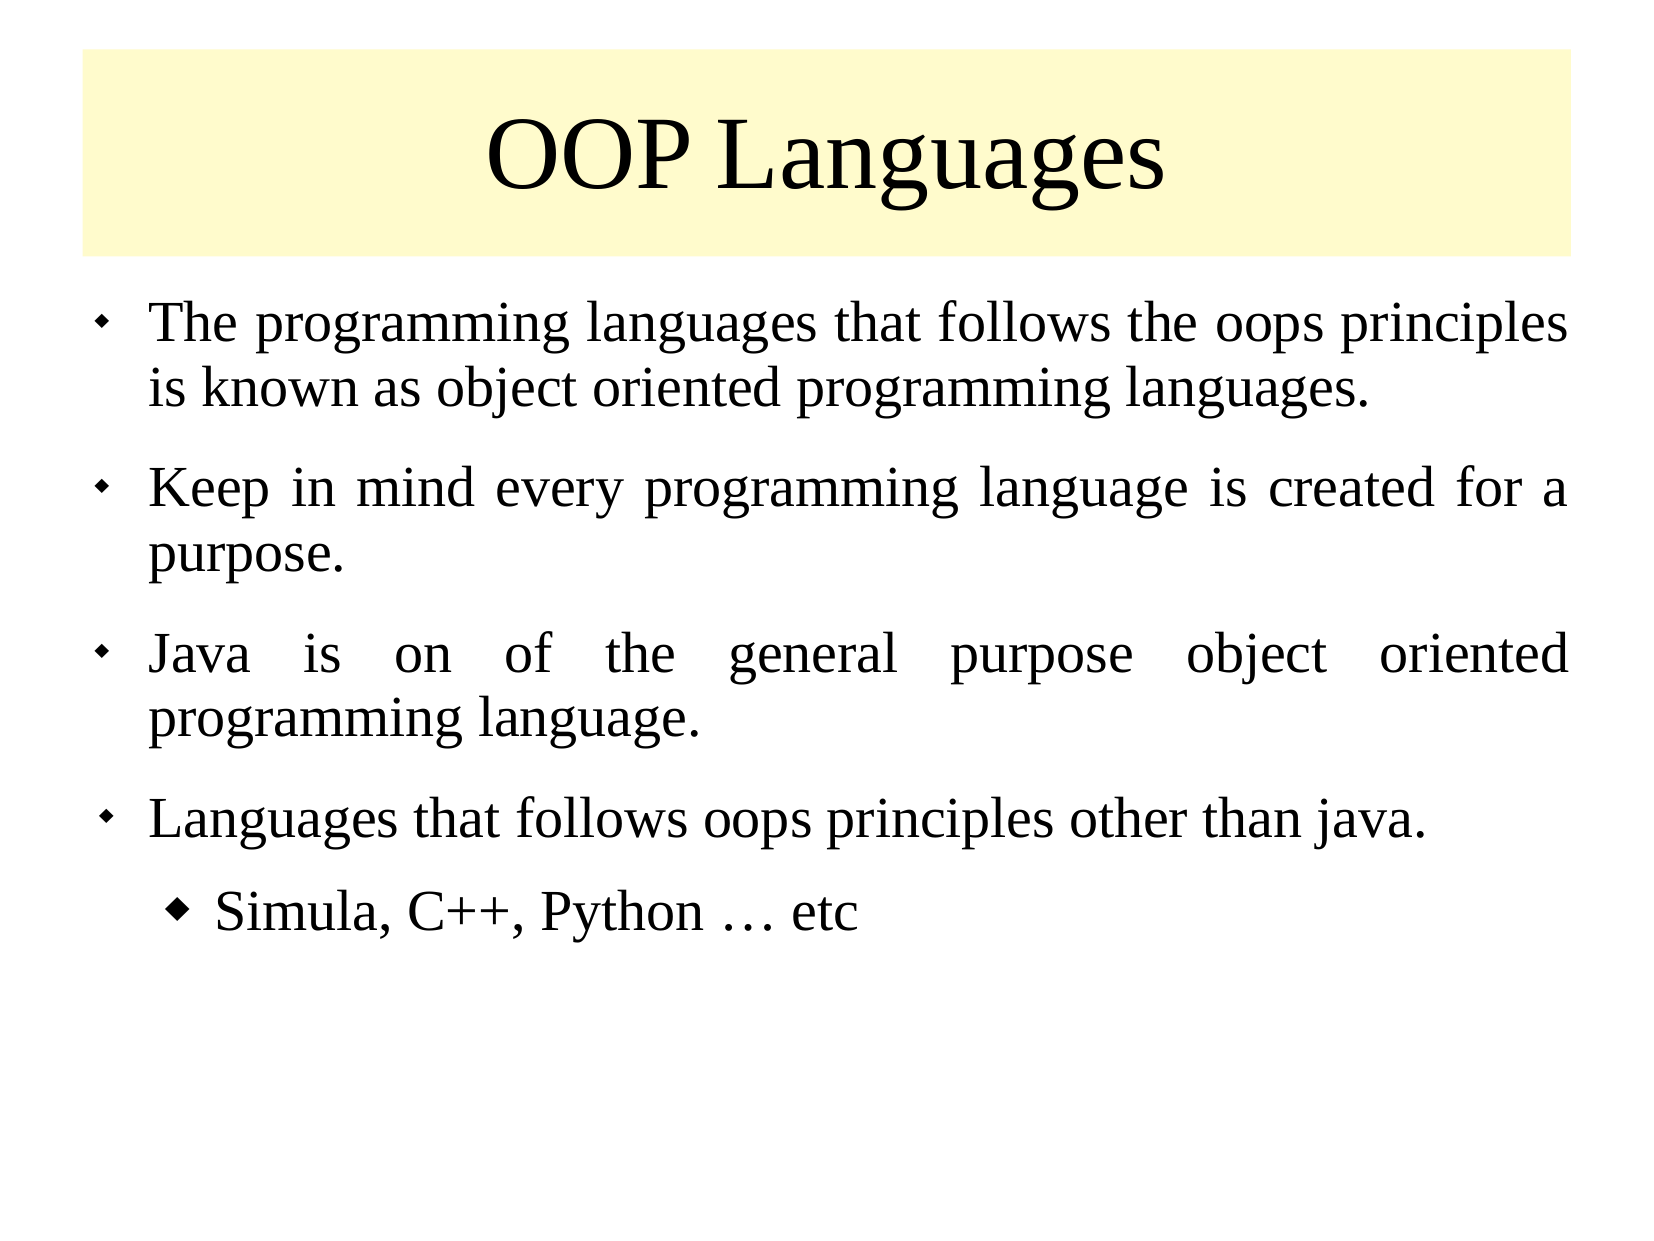

# OOP Languages
The programming languages that follows the oops principles is known as object oriented programming languages.
Keep in mind every programming language is created for a purpose.
Java is on of the general purpose object oriented programming language.
Languages that follows oops principles other than java.
Simula, C++, Python … etc